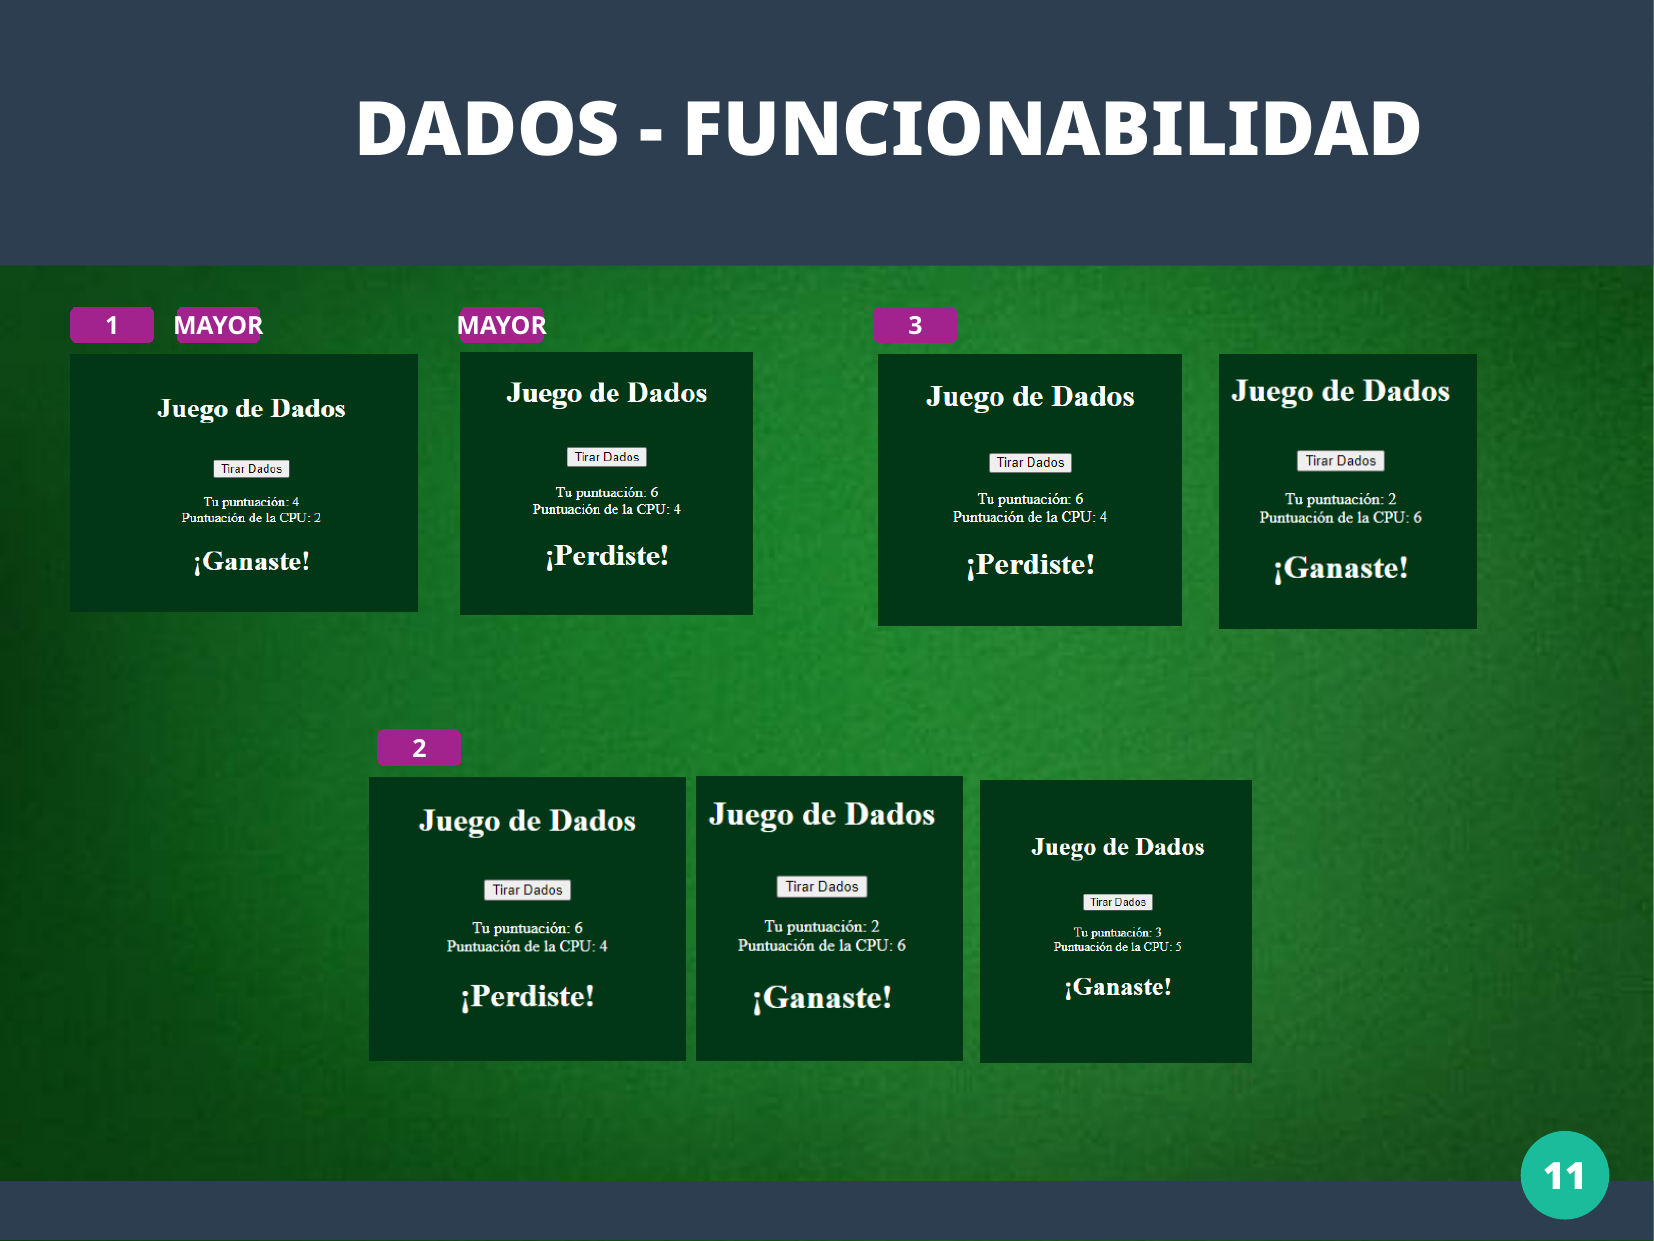

# DADOS - FUNCIONABILIDAD
1
MAYOR
MAYOR
3
2
11